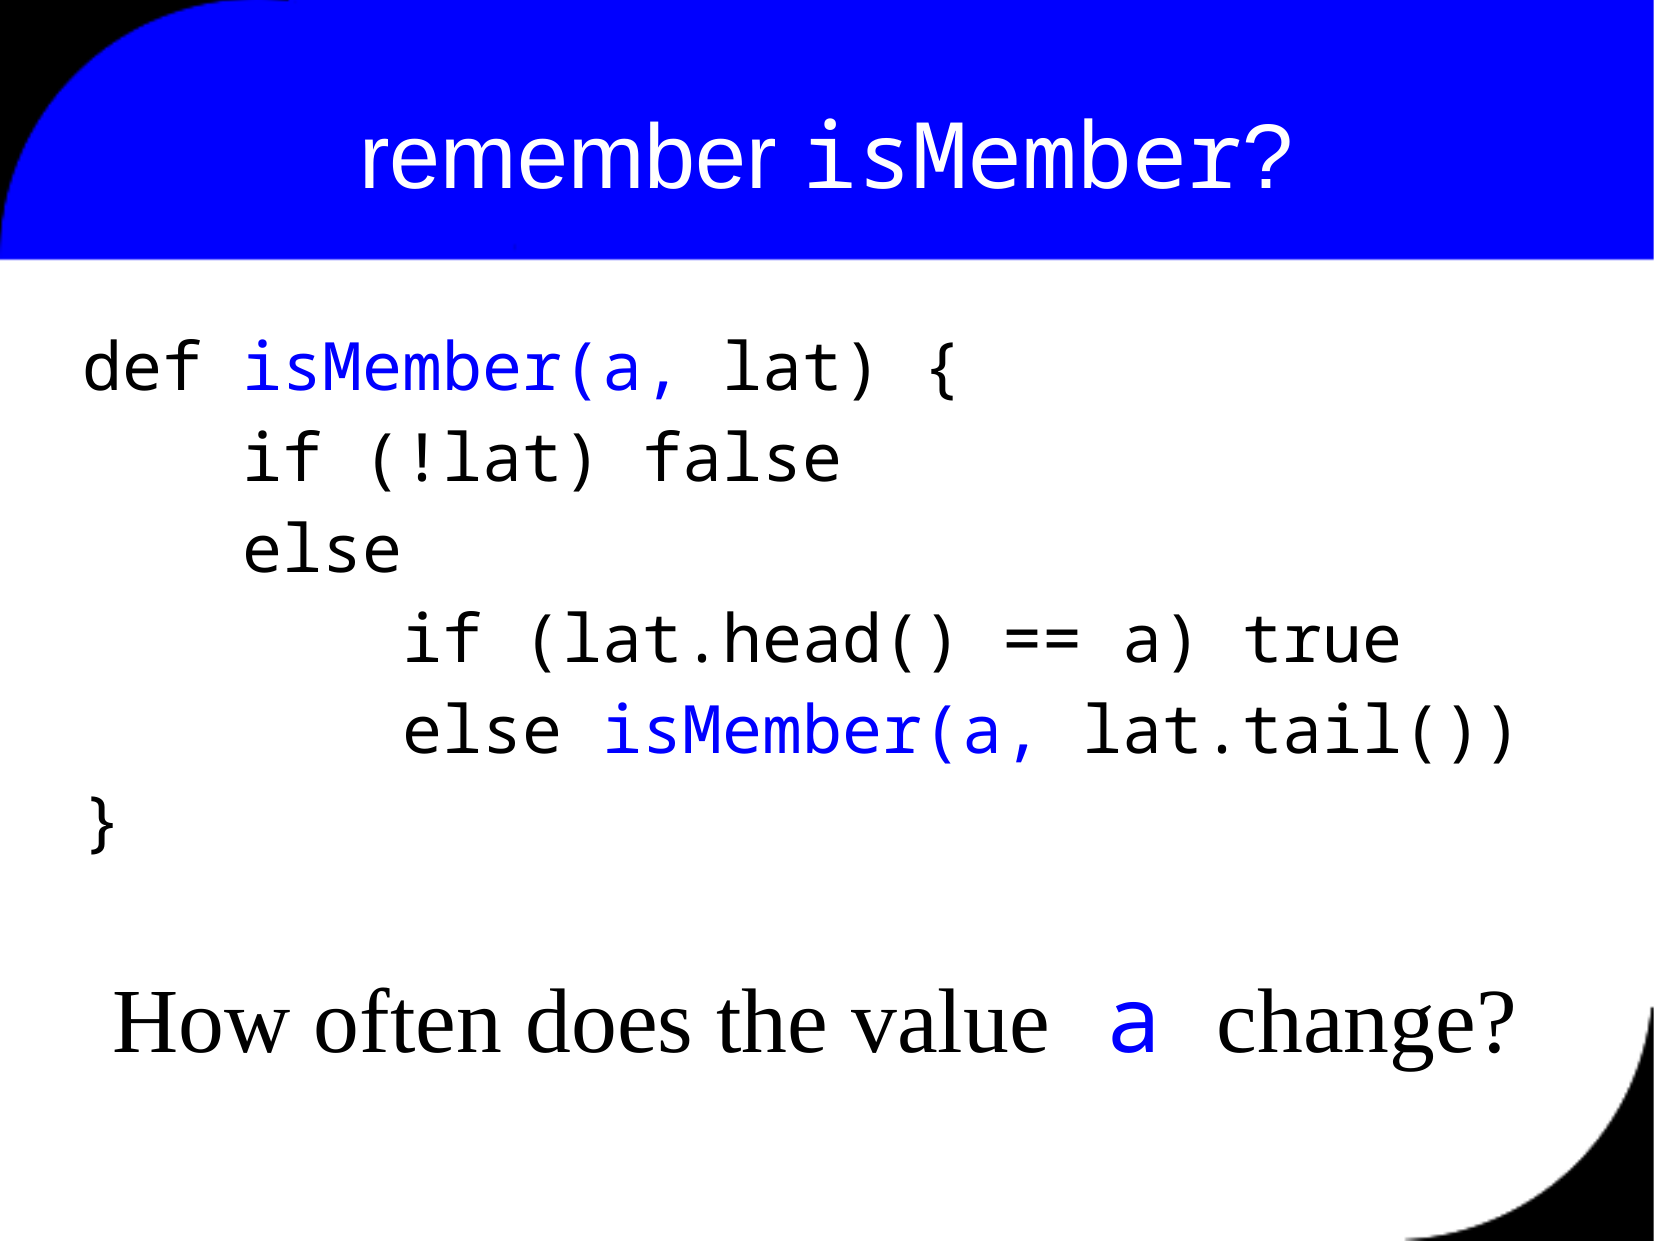

# remember isMember?
def isMember(a, lat) {
 if (!lat) false
 else
 if (lat.head() == a) true
 else isMember(a, lat.tail())
}
How often does the value a change?